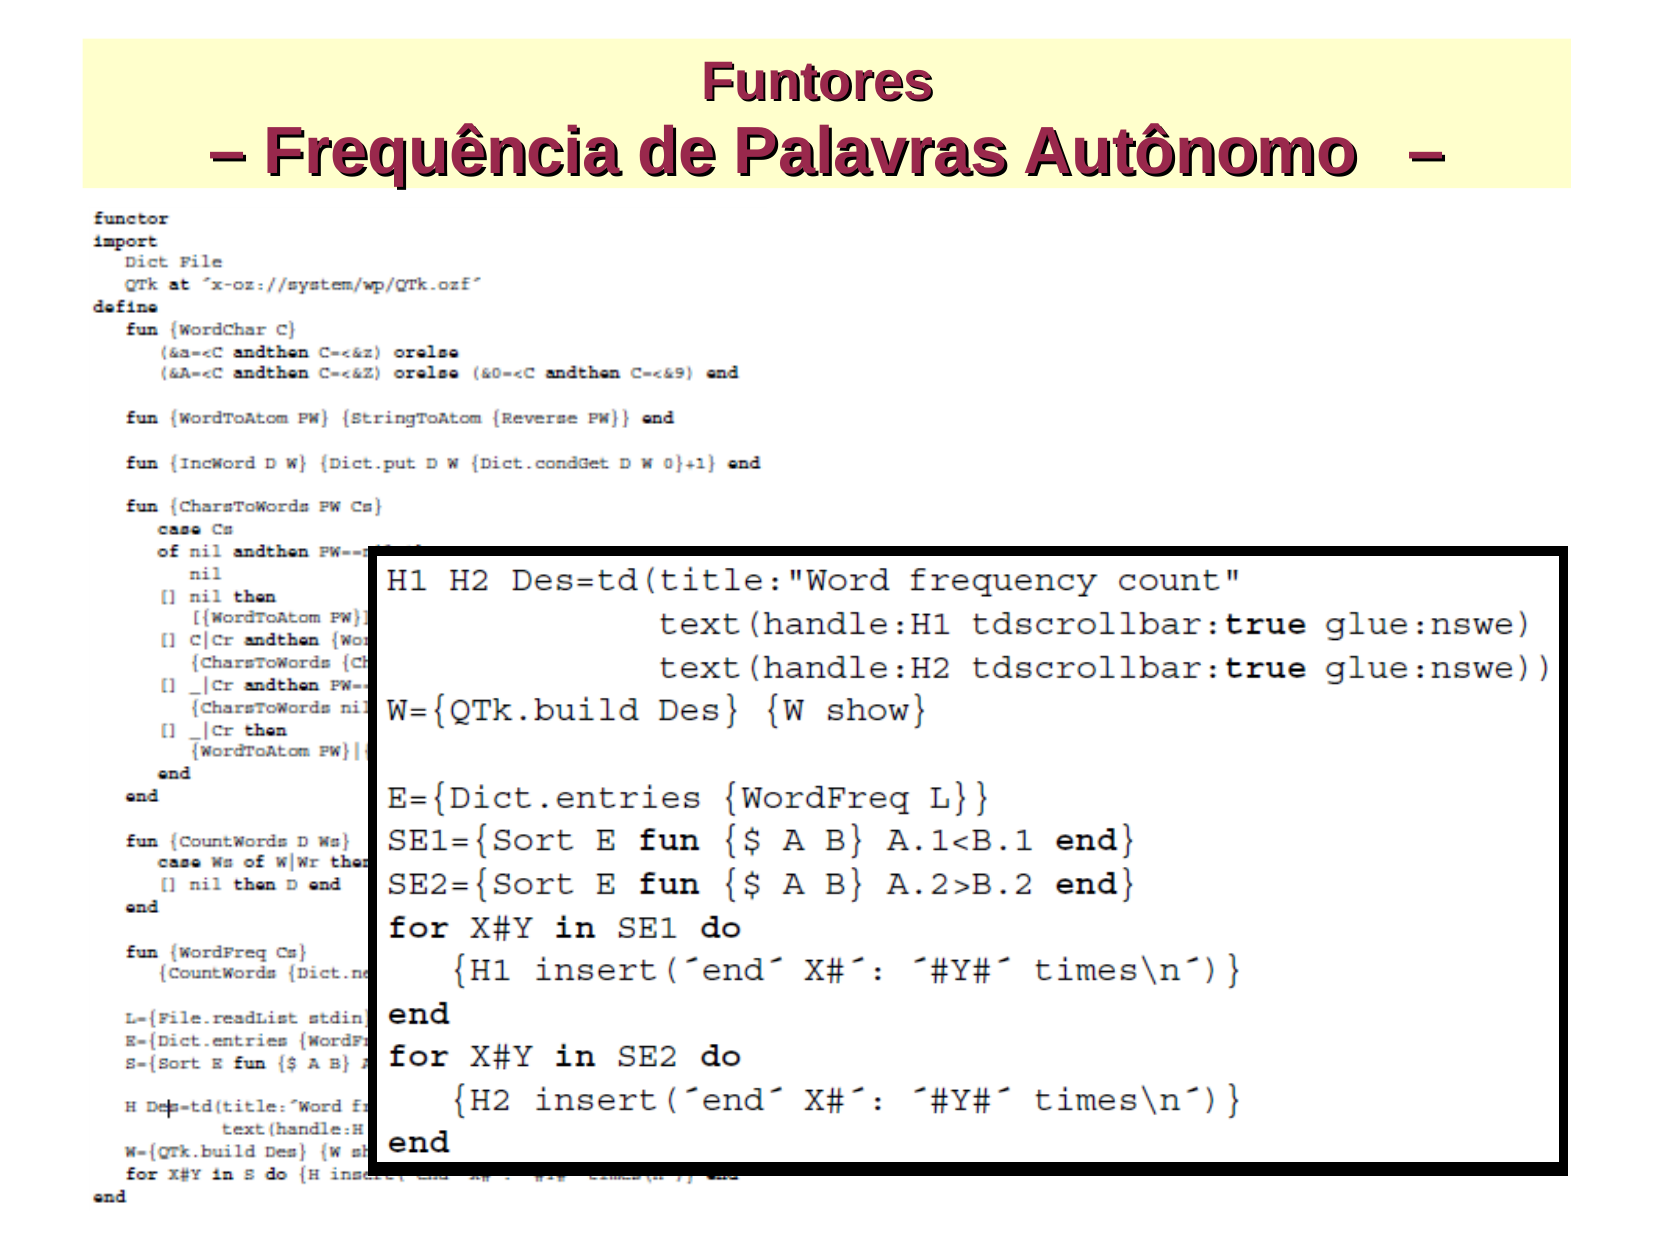

# Funtores – Frequência de Palavras Autônomo	 –